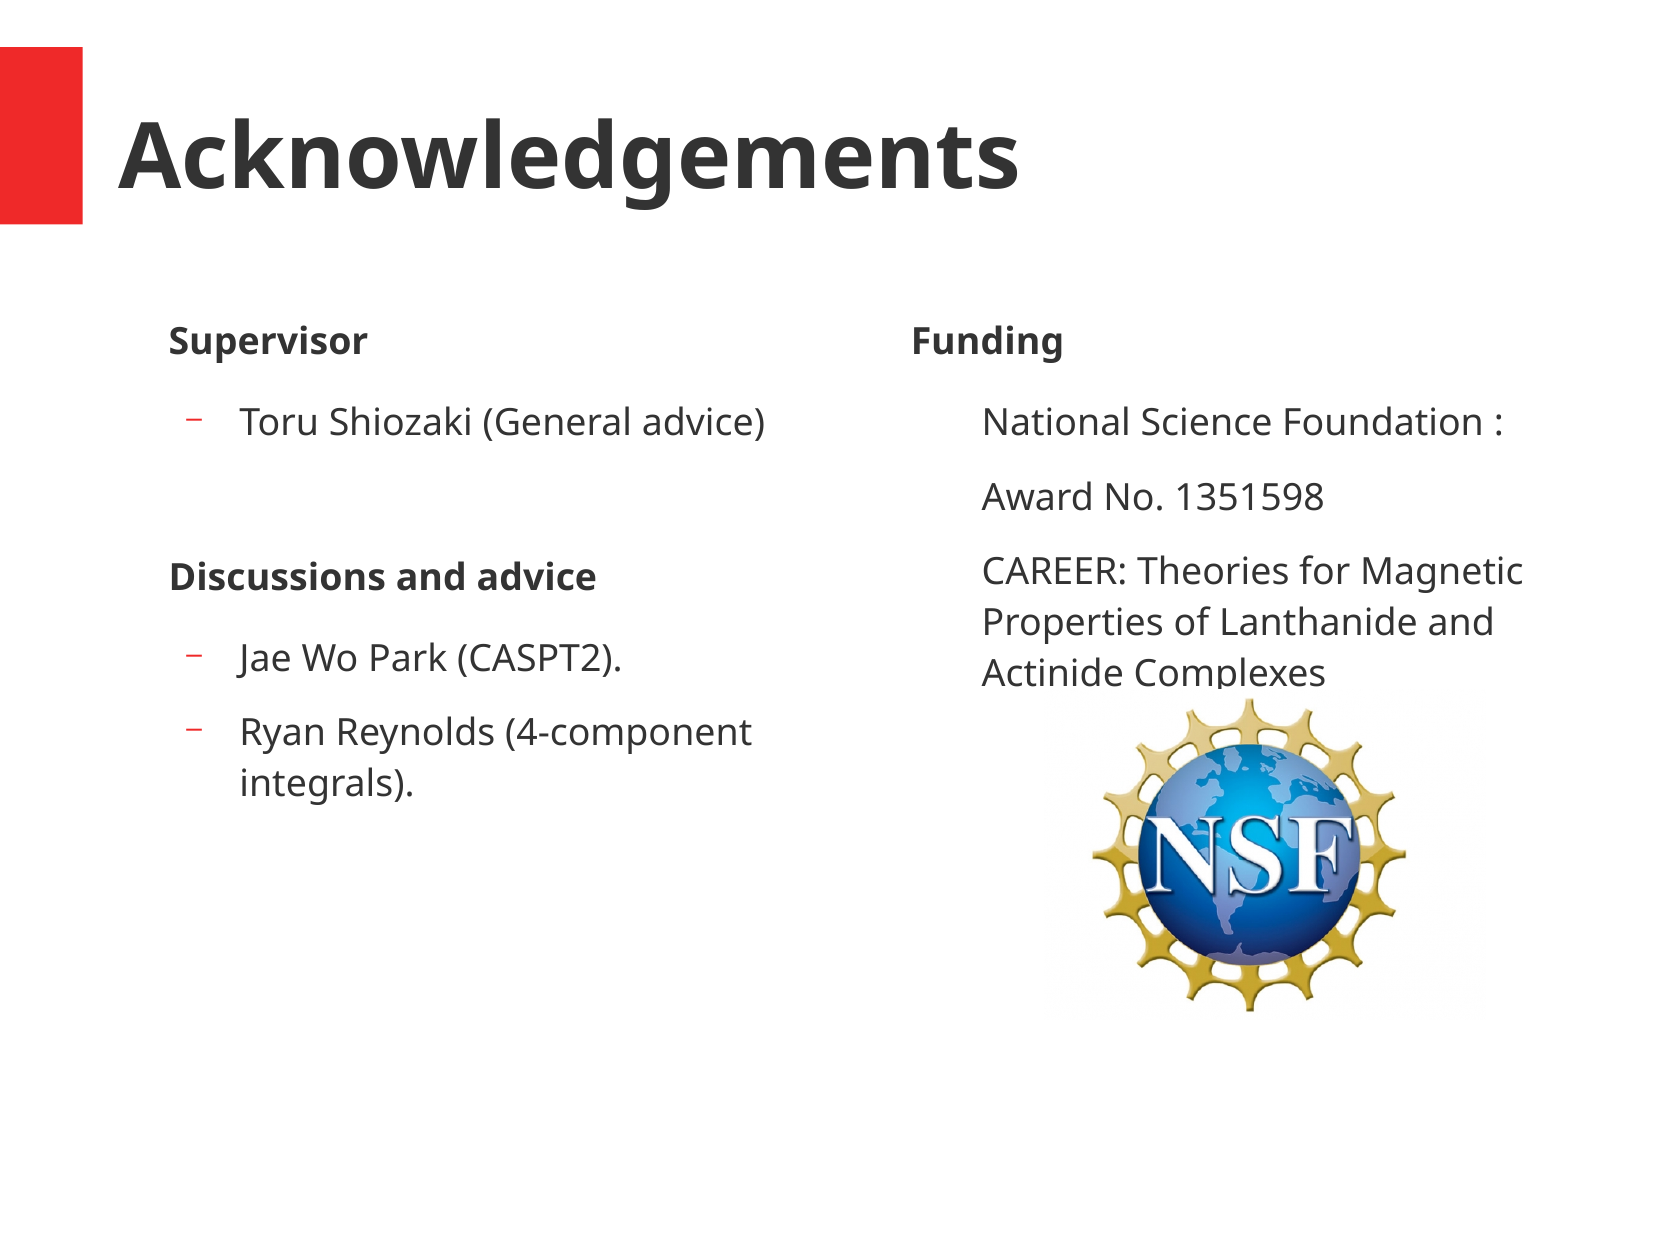

# Acknowledgements
Supervisor
Toru Shiozaki (General advice)
Discussions and advice
Jae Wo Park (CASPT2).
Ryan Reynolds (4-component integrals).
Funding
National Science Foundation :
Award No. 1351598
CAREER: Theories for Magnetic Properties of Lanthanide and Actinide Complexes